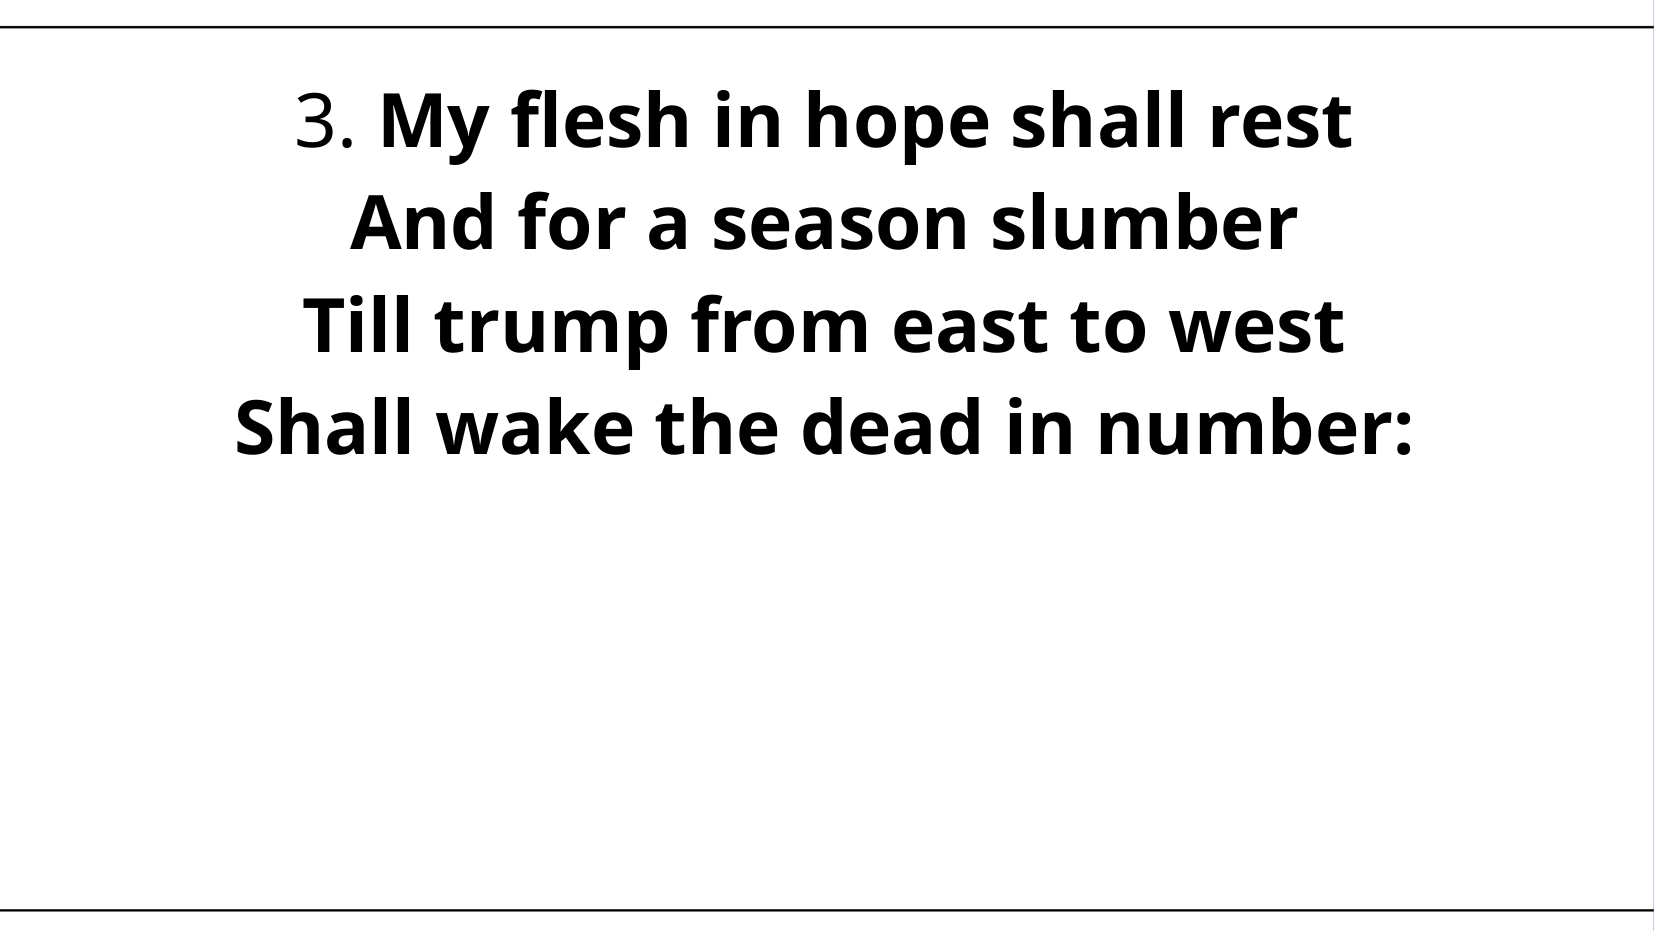

3. My flesh in hope shall rest
And for a season slumber
Till trump from east to west
Shall wake the dead in number: